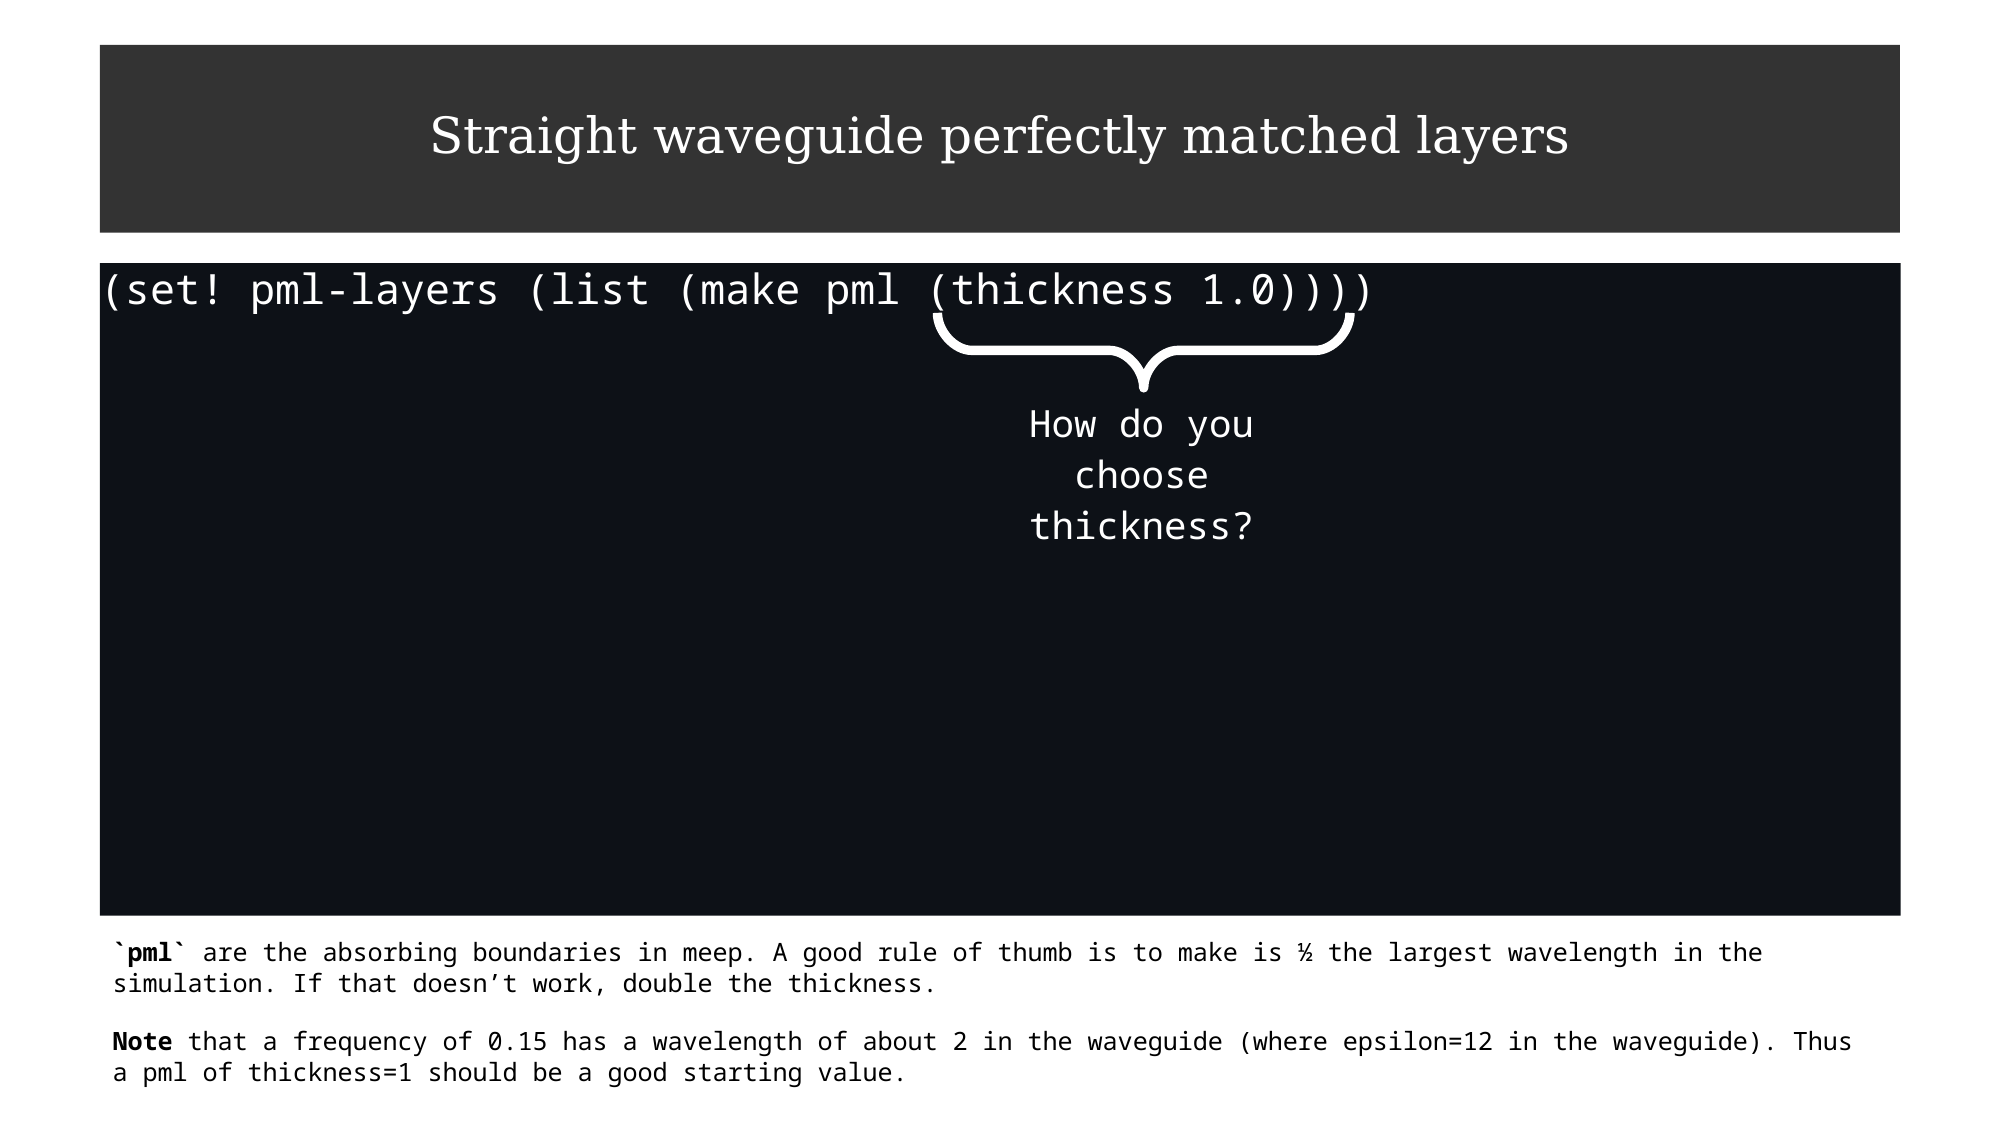

# Straight waveguide perfectly matched layers
(set! pml-layers (list (make pml (thickness 1.0))))
How do you choose thickness?
`pml` are the absorbing boundaries in meep. A good rule of thumb is to make is ½ the largest wavelength in the simulation. If that doesn’t work, double the thickness.
Note that a frequency of 0.15 has a wavelength of about 2 in the waveguide (where epsilon=12 in the waveguide). Thus a pml of thickness=1 should be a good starting value.